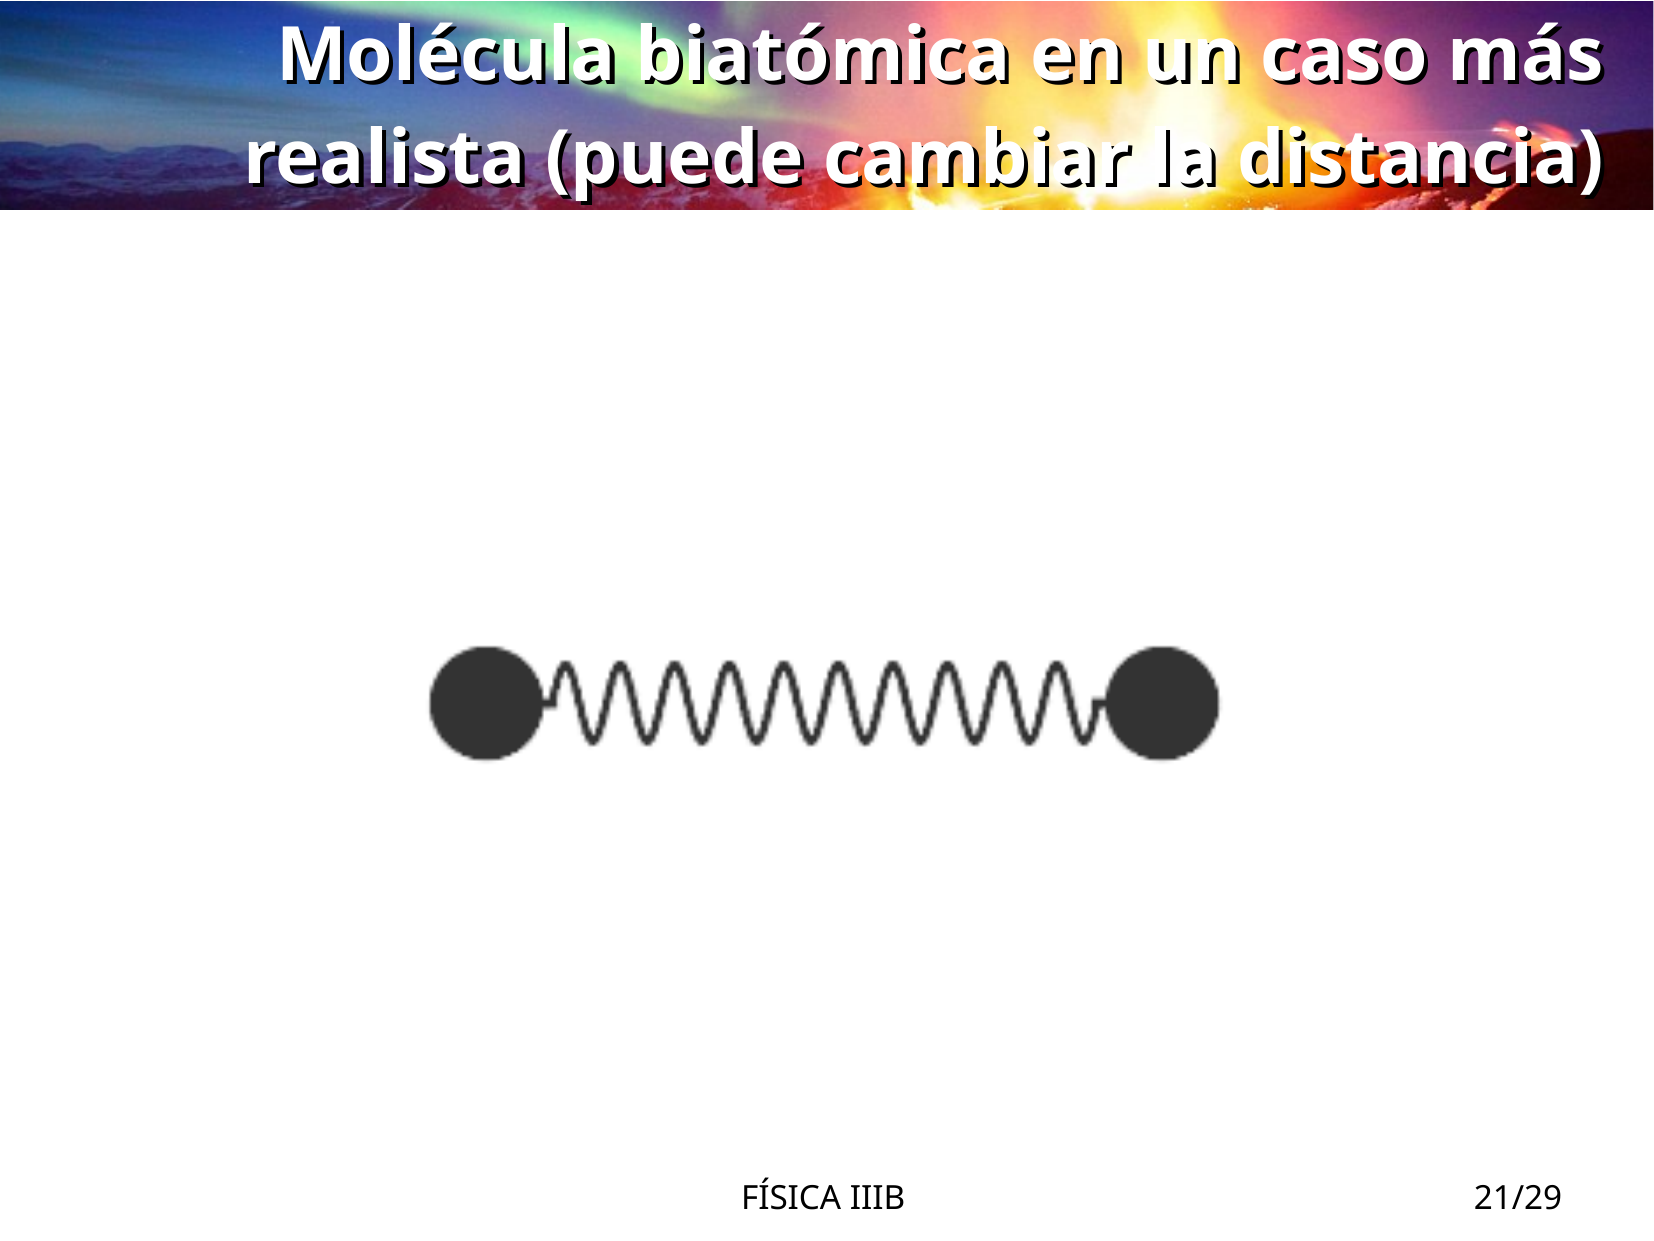

# Molécula biatómica en un caso más realista (puede cambiar la distancia)
FÍSICA IIIB
21